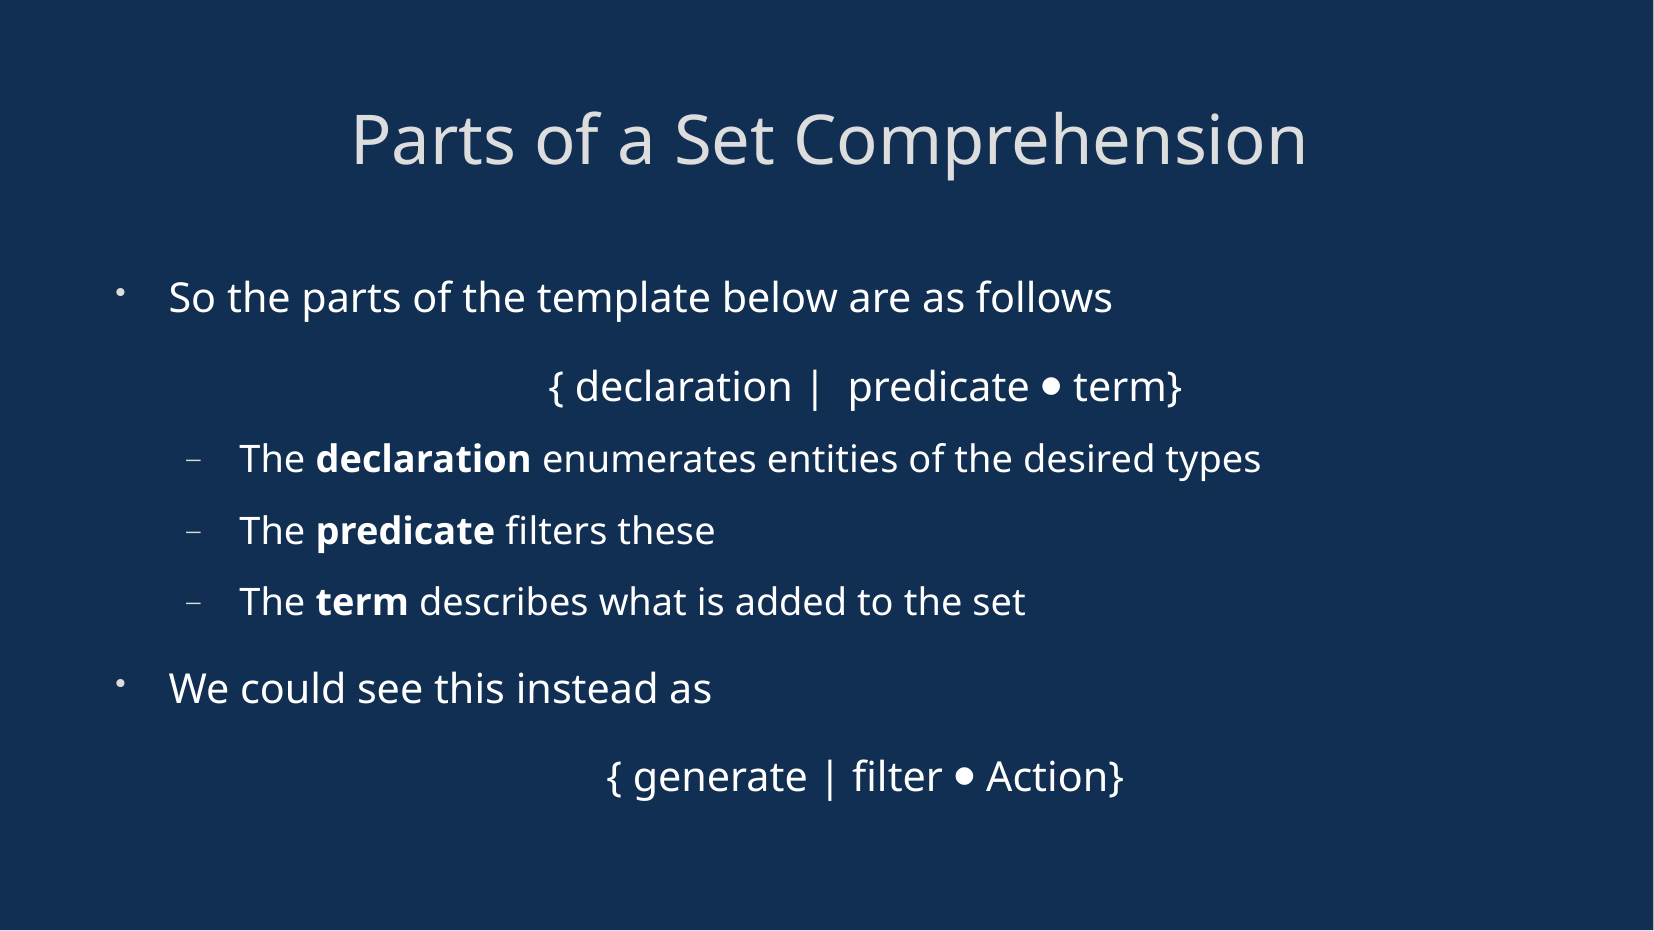

# Parts of a Set Comprehension
So the parts of the template below are as follows
{ declaration | predicate ⦁ term}
The declaration enumerates entities of the desired types
The predicate filters these
The term describes what is added to the set
We could see this instead as
{ generate | filter ⦁ Action}